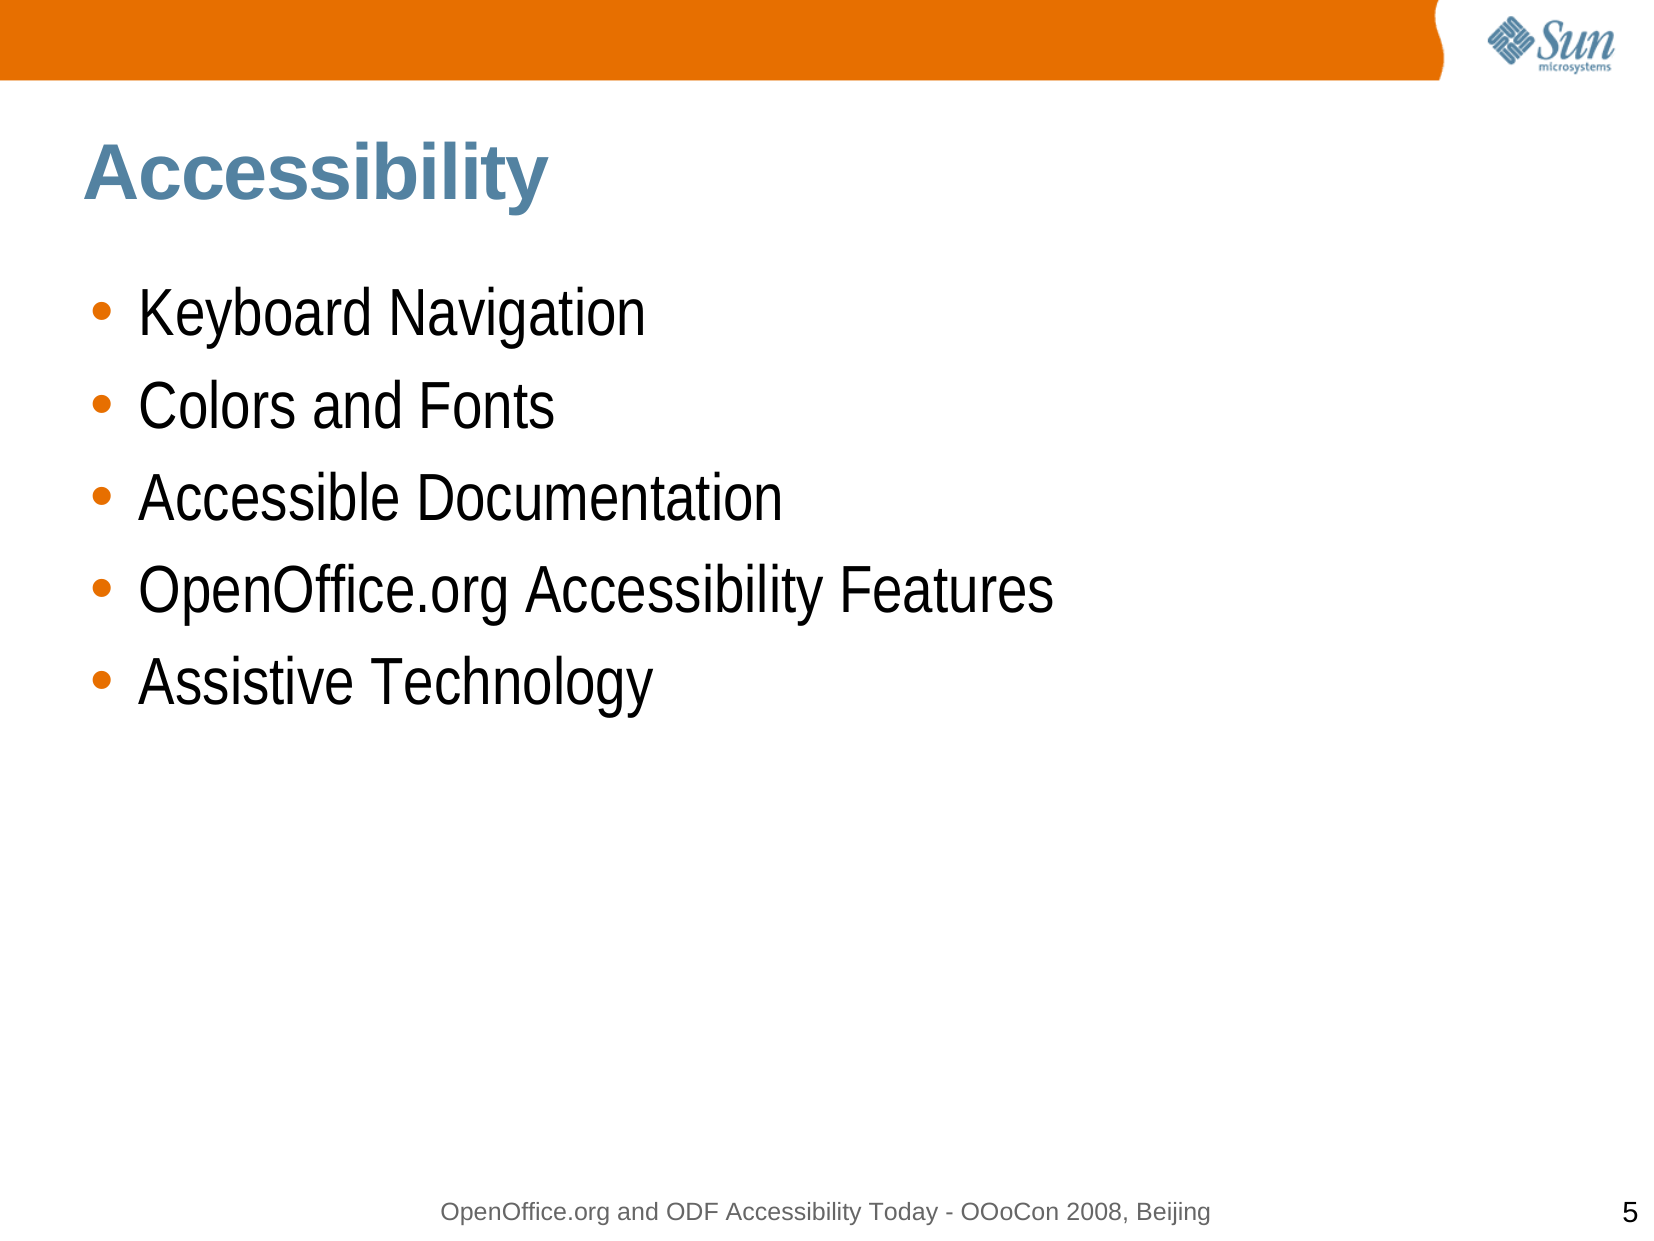

# Accessibility
Keyboard Navigation
Colors and Fonts
Accessible Documentation
OpenOffice.org Accessibility Features
Assistive Technology